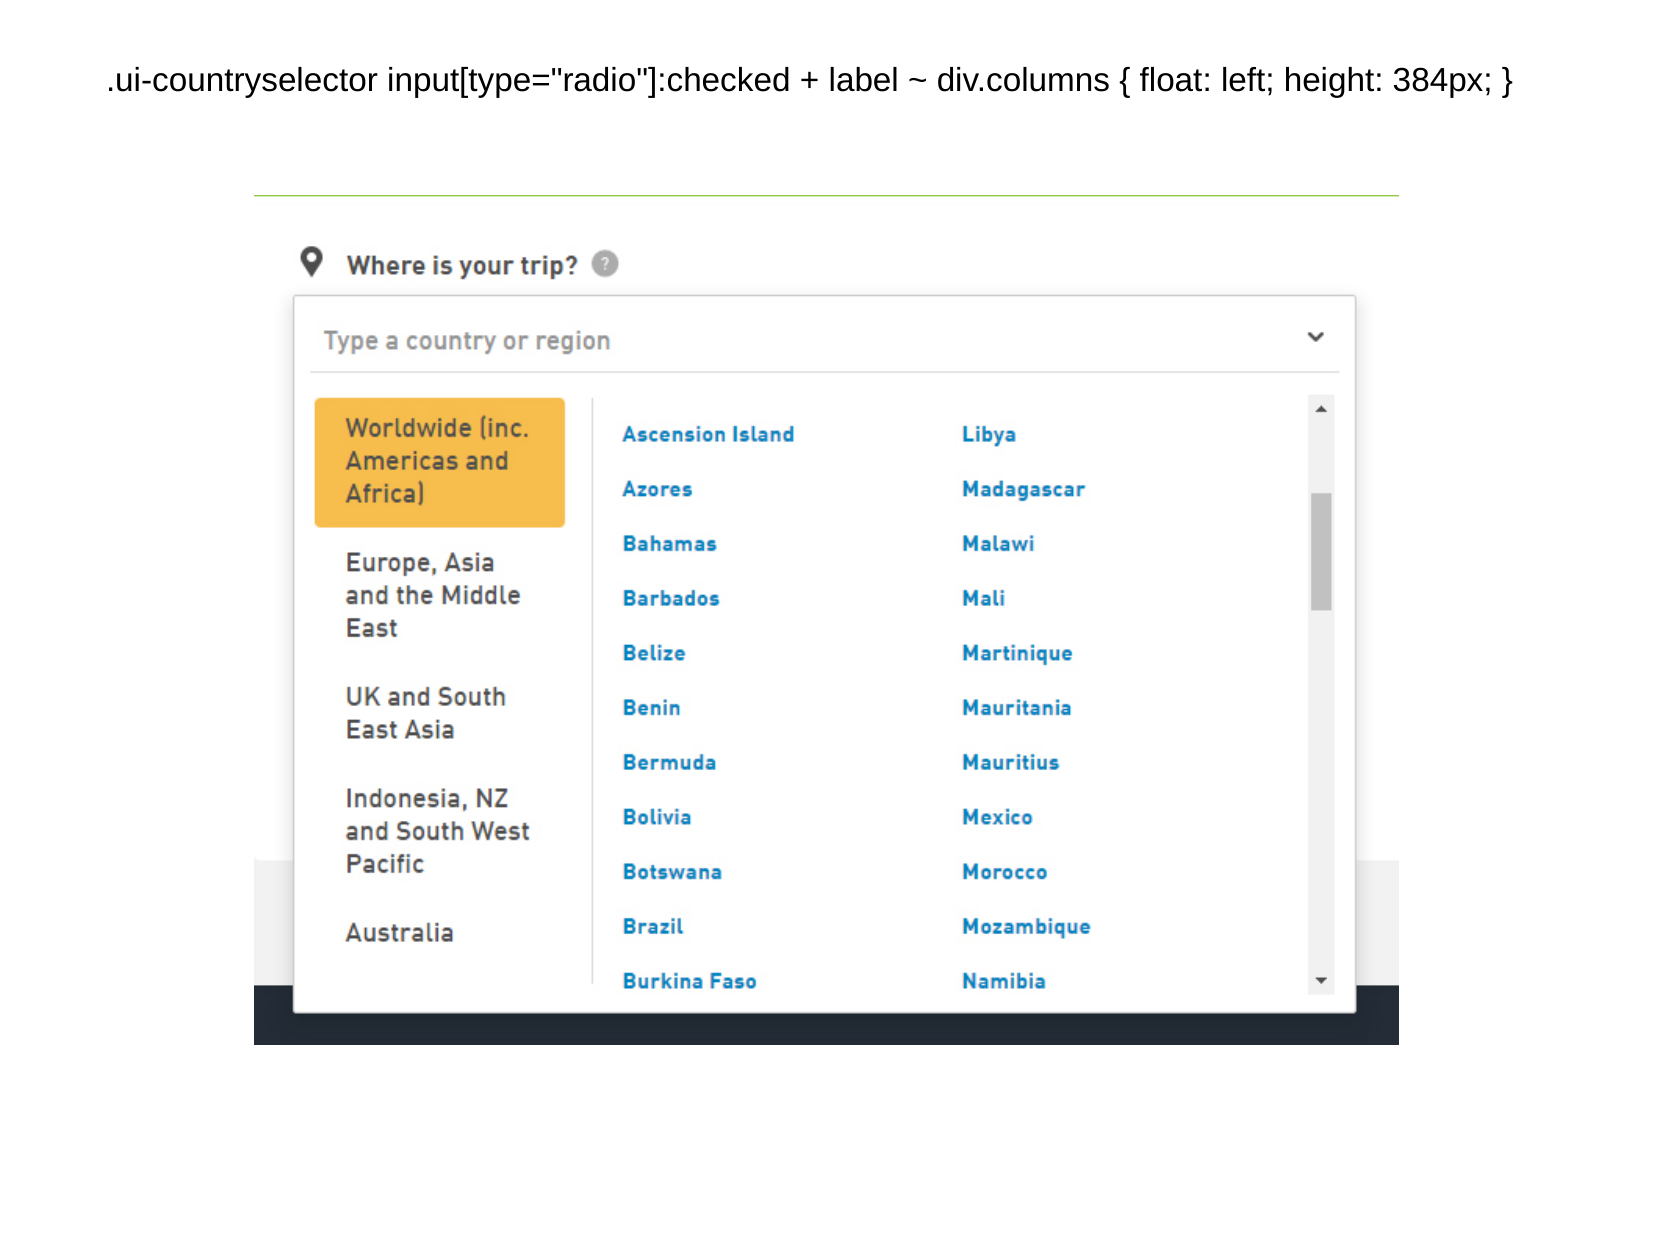

.ui-countryselector input[type="radio"]:checked + label ~ div.columns { float: left; height: 384px; }